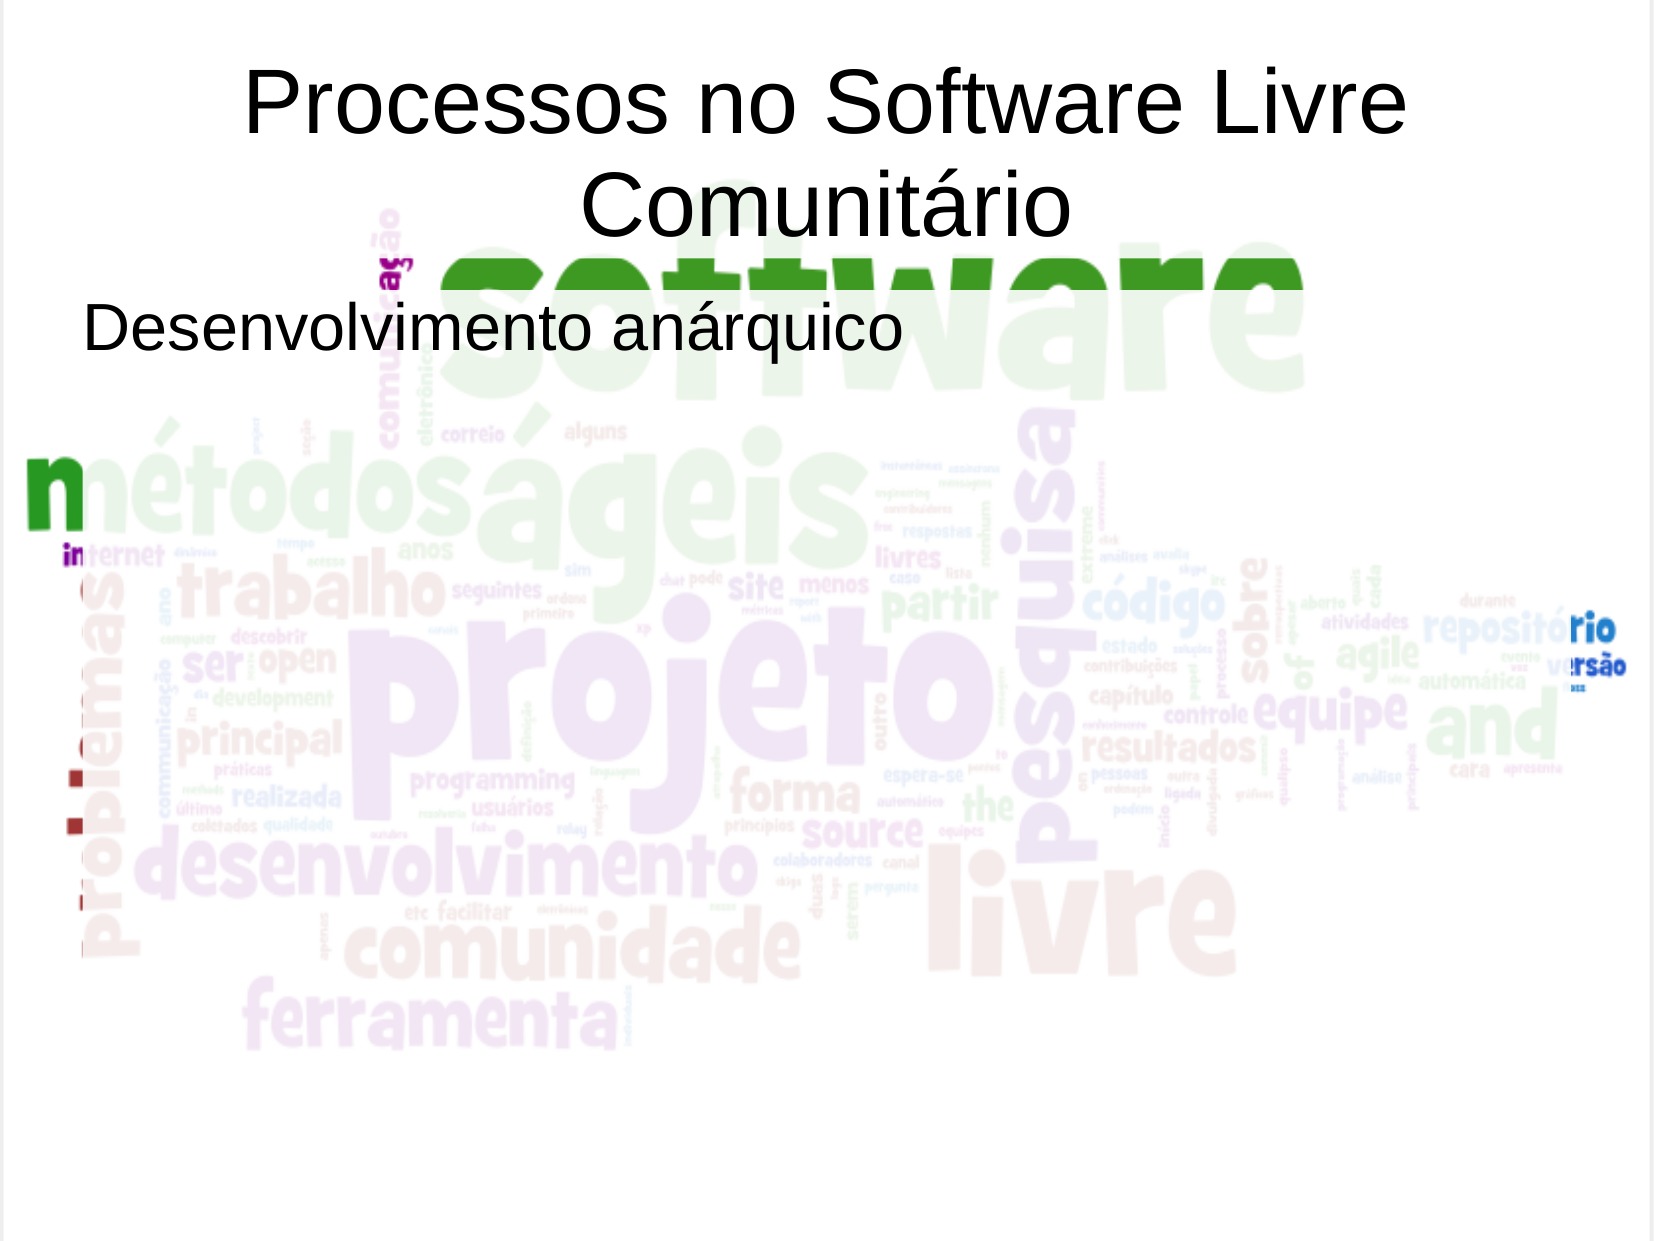

# Processos no Software Livre Comunitário
Desenvolvimento anárquico